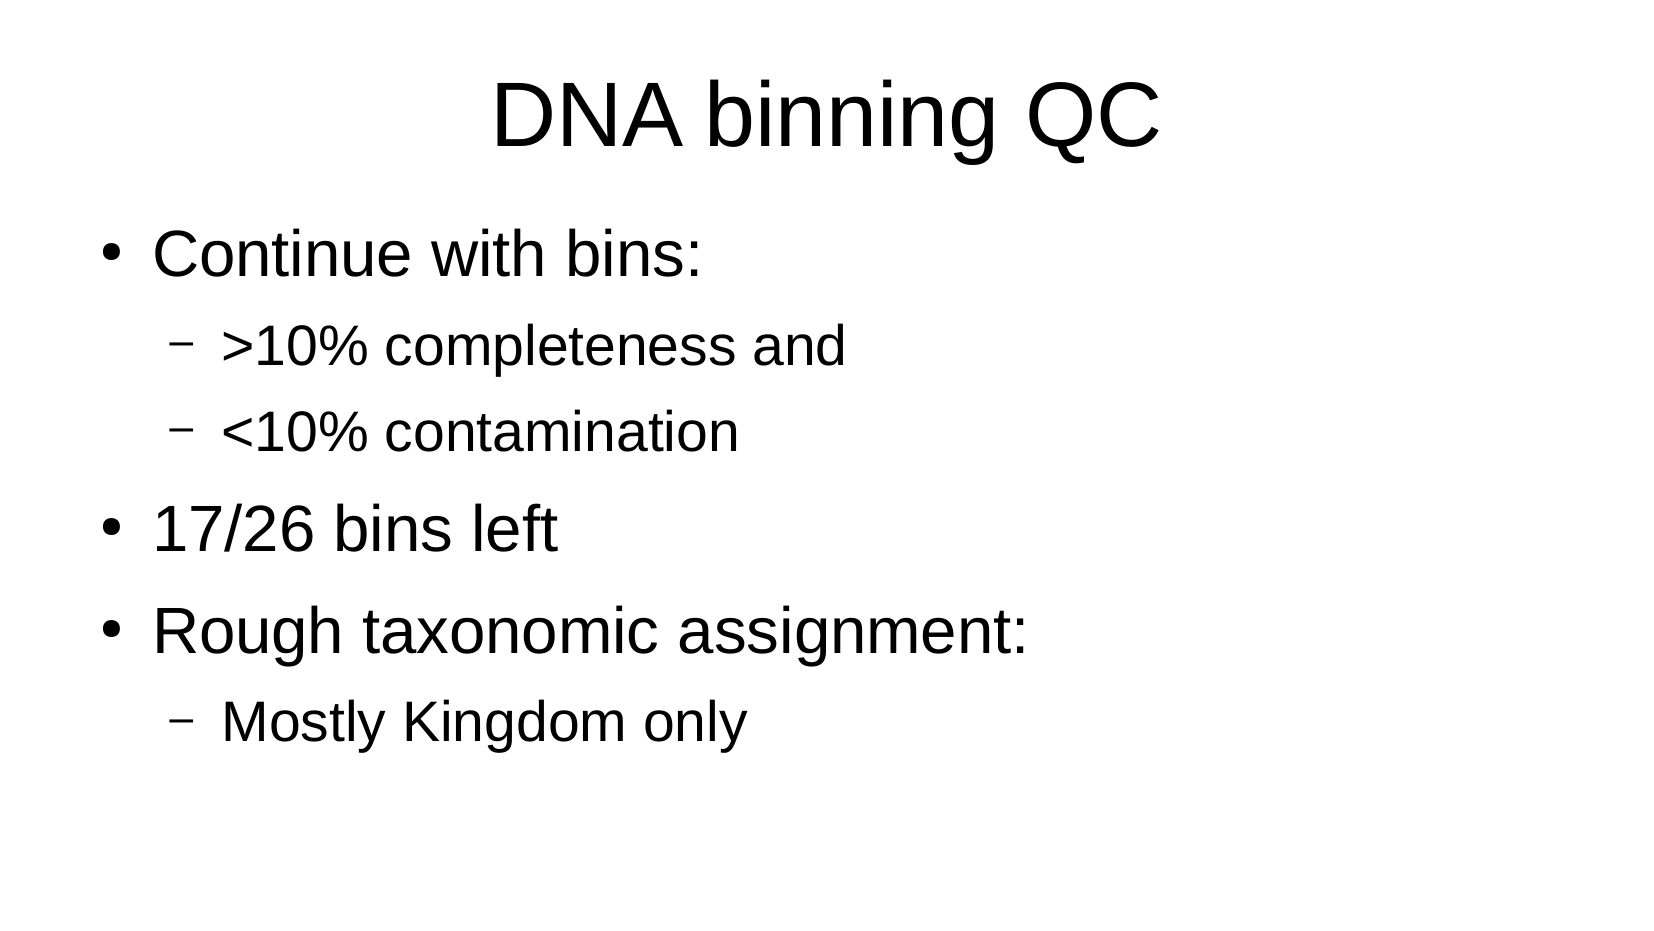

# DNA binning QC
Continue with bins:
>10% completeness and
<10% contamination
17/26 bins left
Rough taxonomic assignment:
Mostly Kingdom only